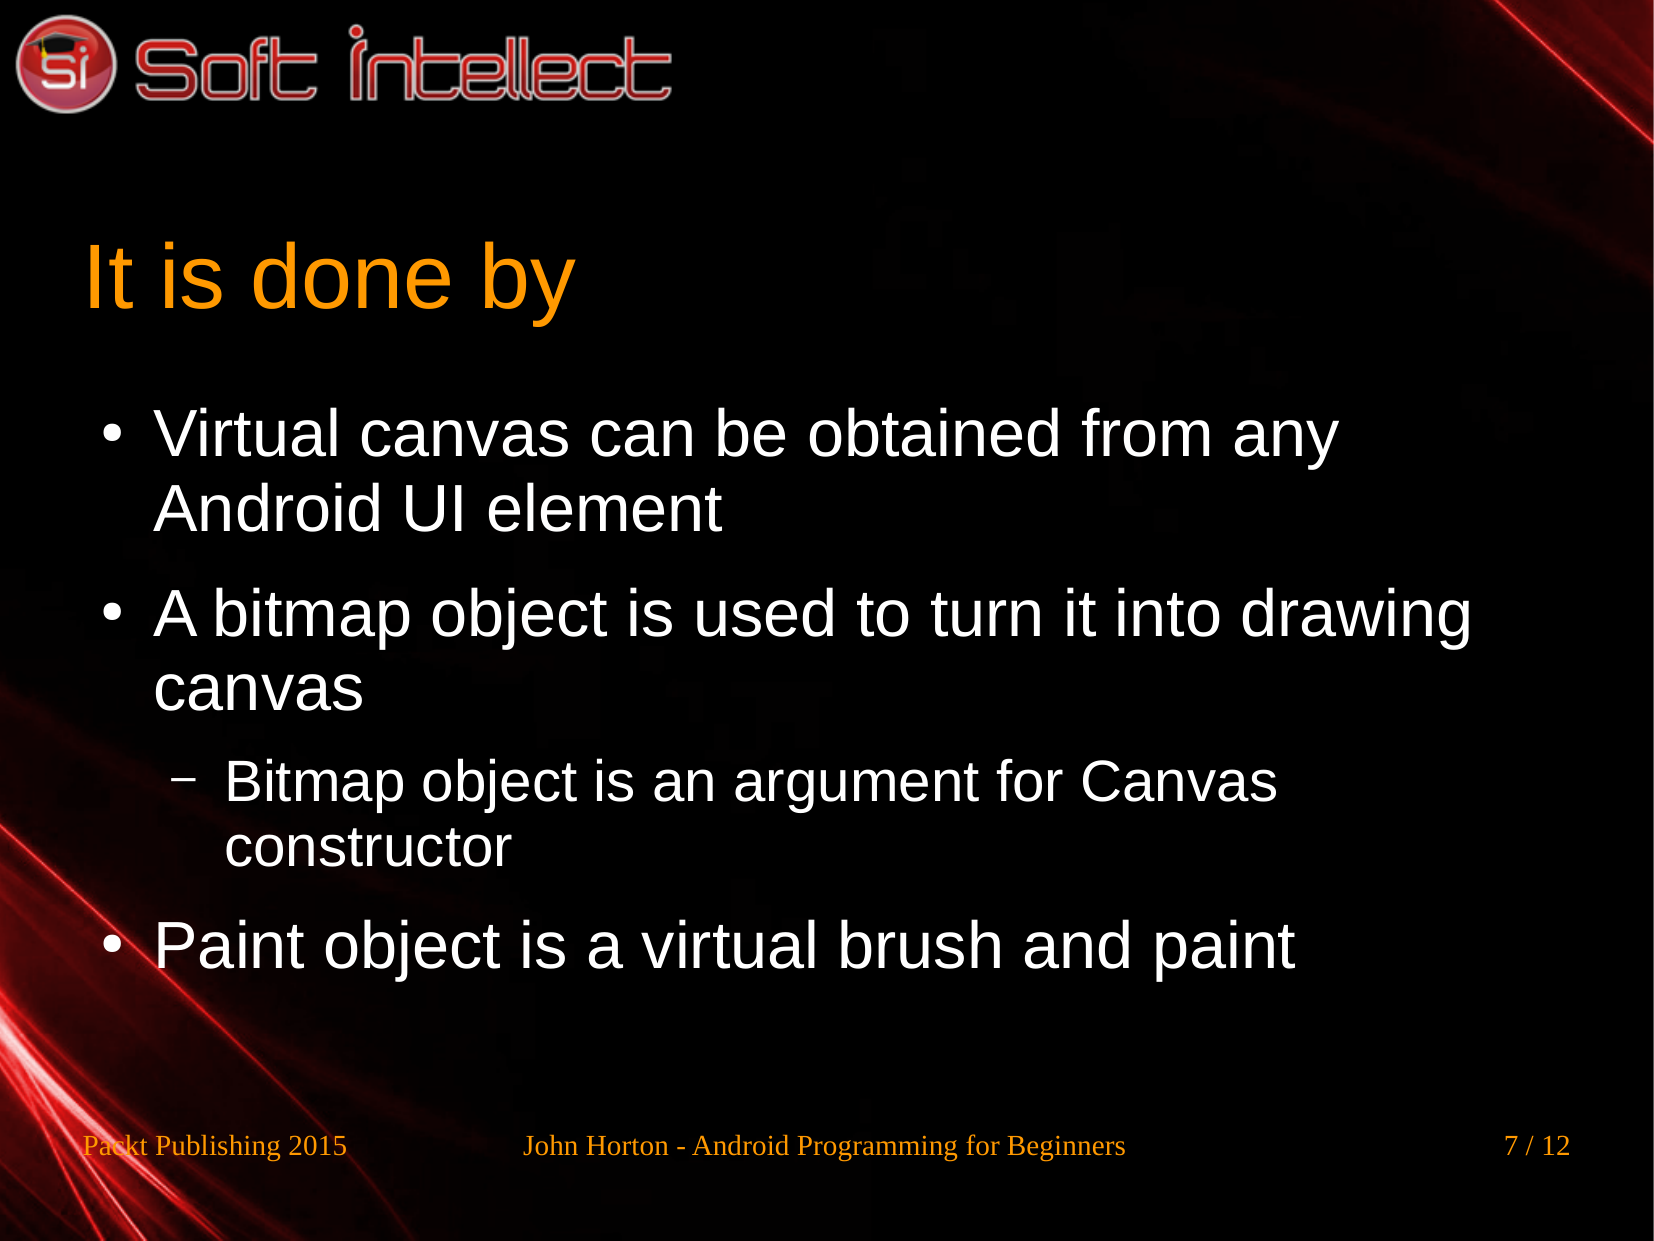

# It is done by
Virtual canvas can be obtained from any Android UI element
A bitmap object is used to turn it into drawing canvas
Bitmap object is an argument for Canvas constructor
Paint object is a virtual brush and paint
Packt Publishing 2015
John Horton - Android Programming for Beginners
7